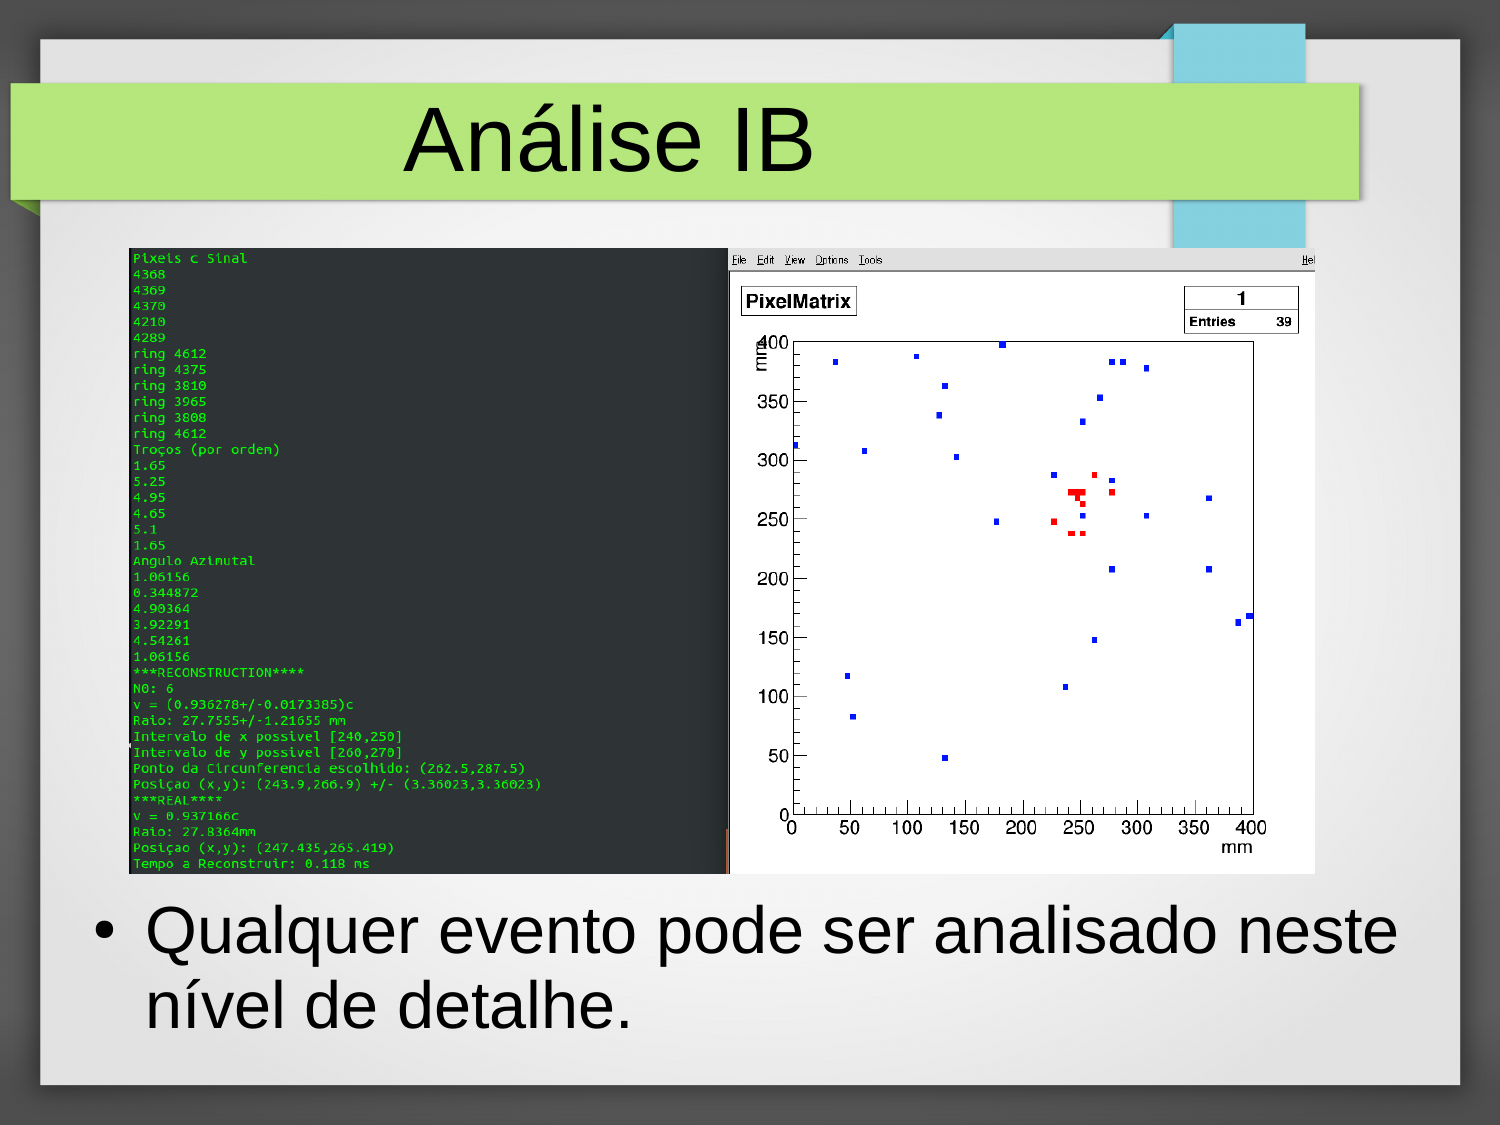

# Análise IB
Qualquer evento pode ser analisado neste nível de detalhe.